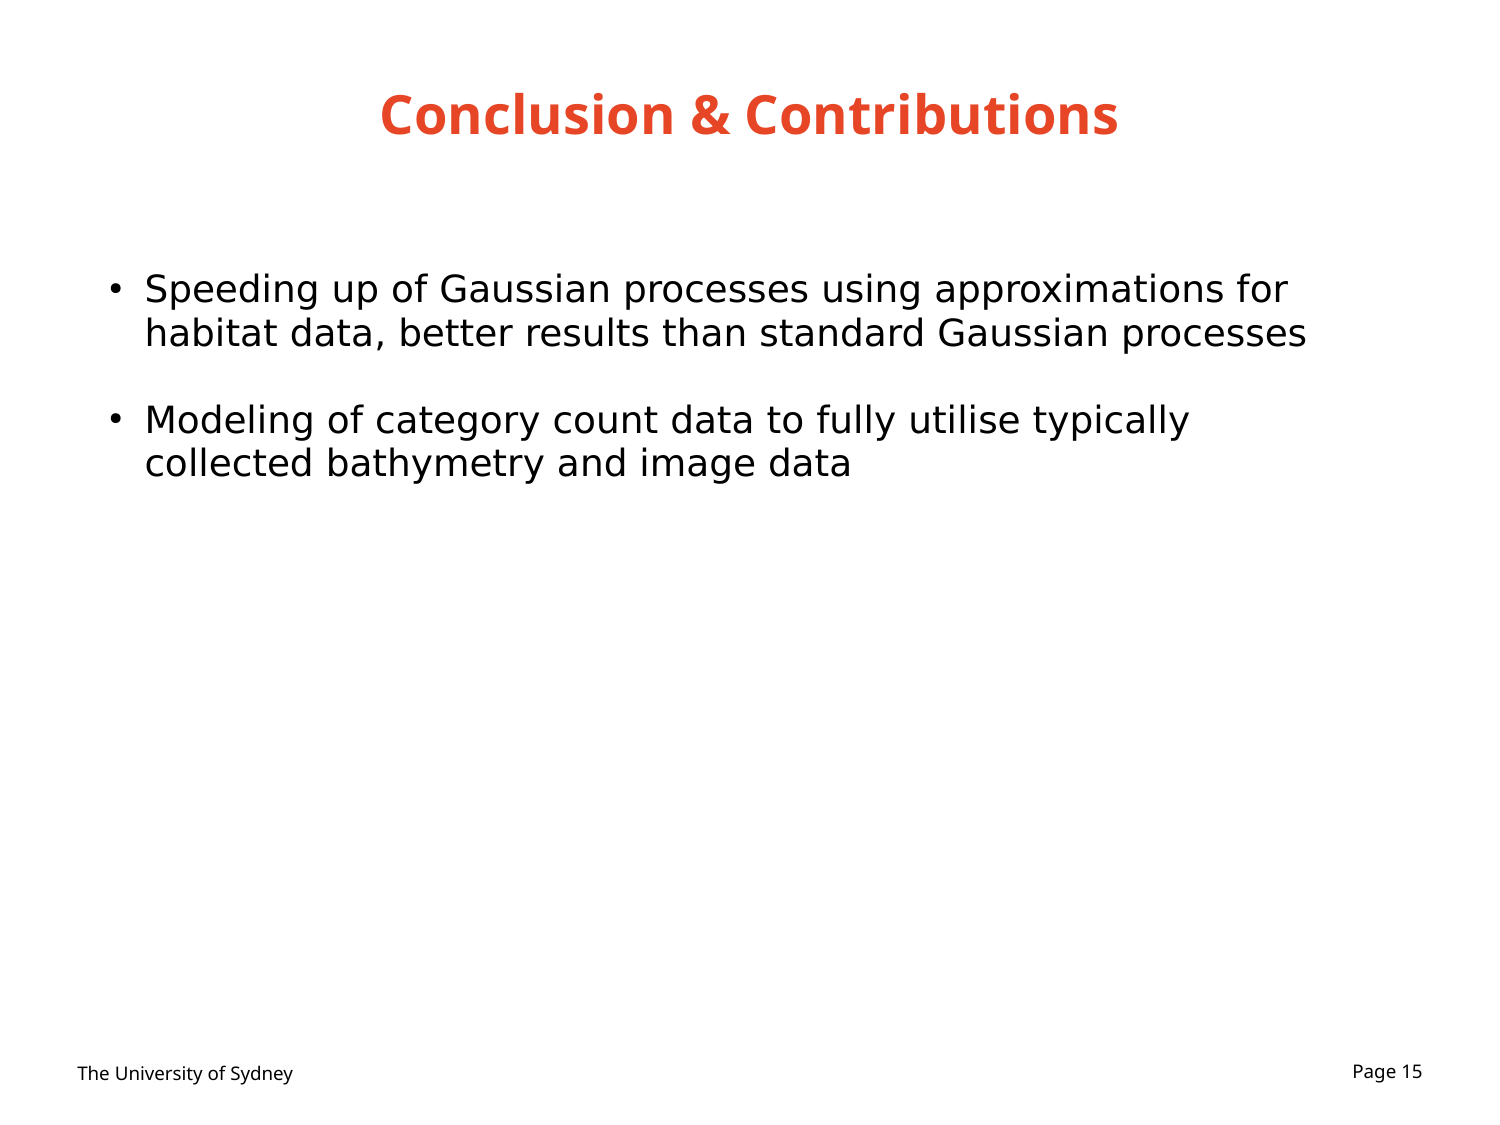

# Conclusion & Contributions
Speeding up of Gaussian processes using approximations for habitat data, better results than standard Gaussian processes
Modeling of category count data to fully utilise typically collected bathymetry and image data